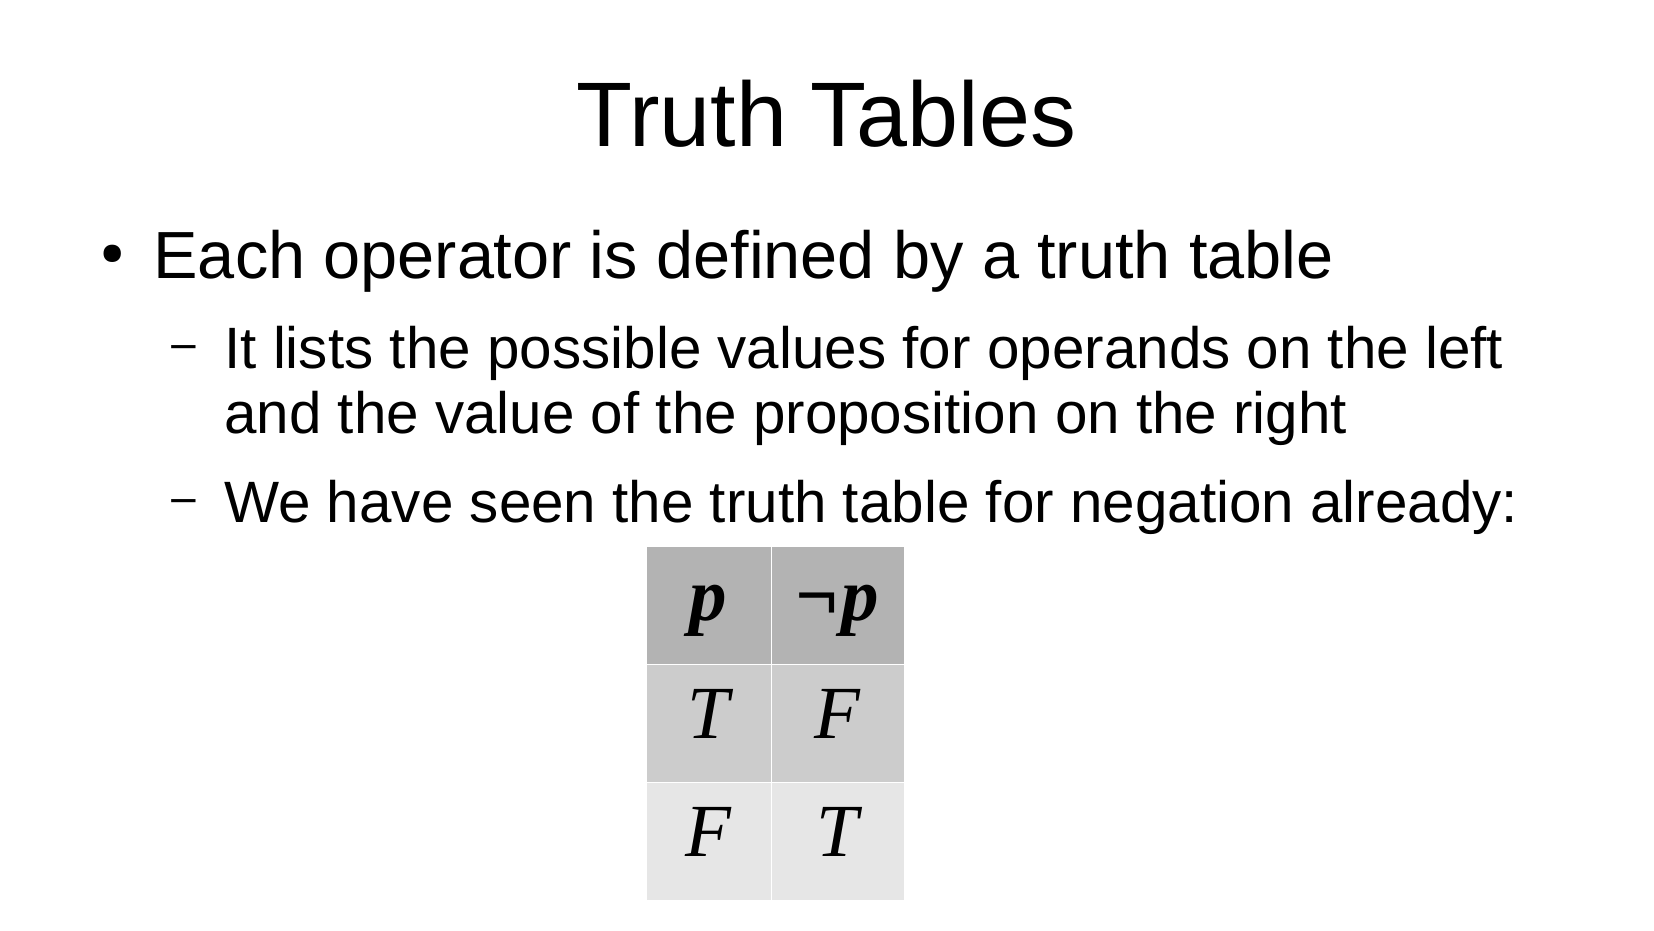

# Truth Tables
Each operator is defined by a truth table
It lists the possible values for operands on the left and the value of the proposition on the right
We have seen the truth table for negation already:
| p | ¬p |
| --- | --- |
| T | F |
| F | T |